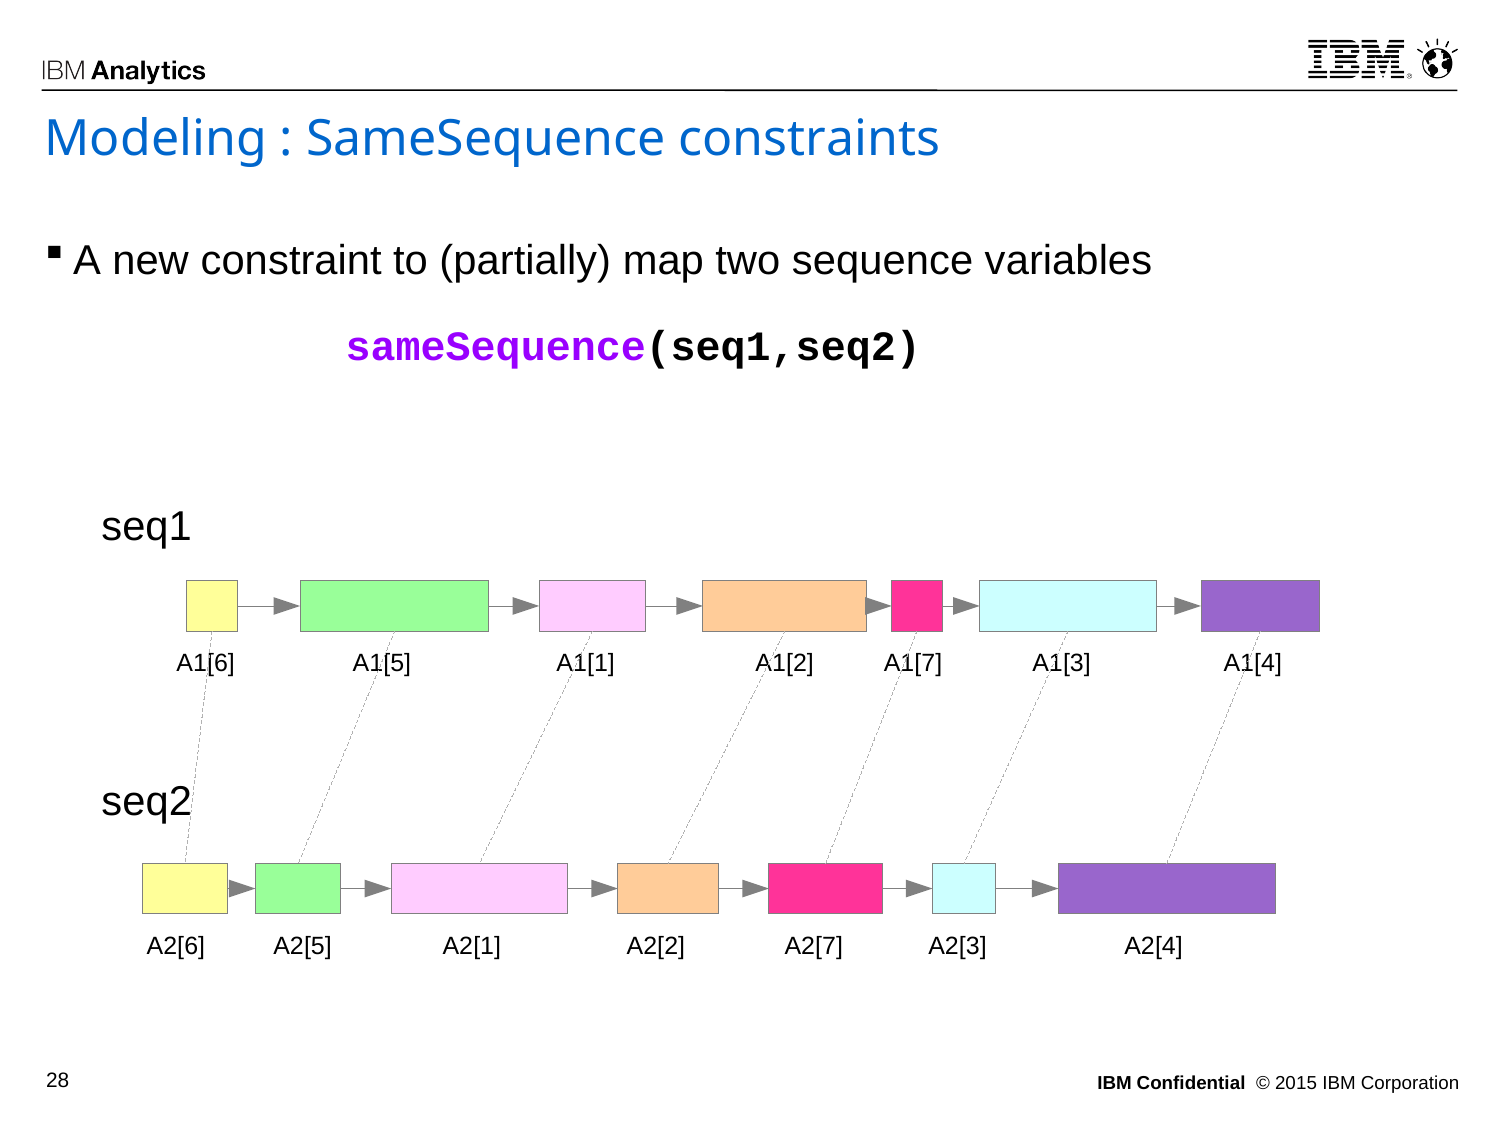

# Modeling : SameSequence constraints
A new constraint to (partially) map two sequence variables
sameSequence(seq1,seq2)
seq1
A1[6]
A1[5]
A1[1]
A1[2]
A1[7]
A1[3]
A1[4]
seq2
A2[6]
A2[5]
A2[1]
A2[2]
A2[7]
A2[3]
A2[4]